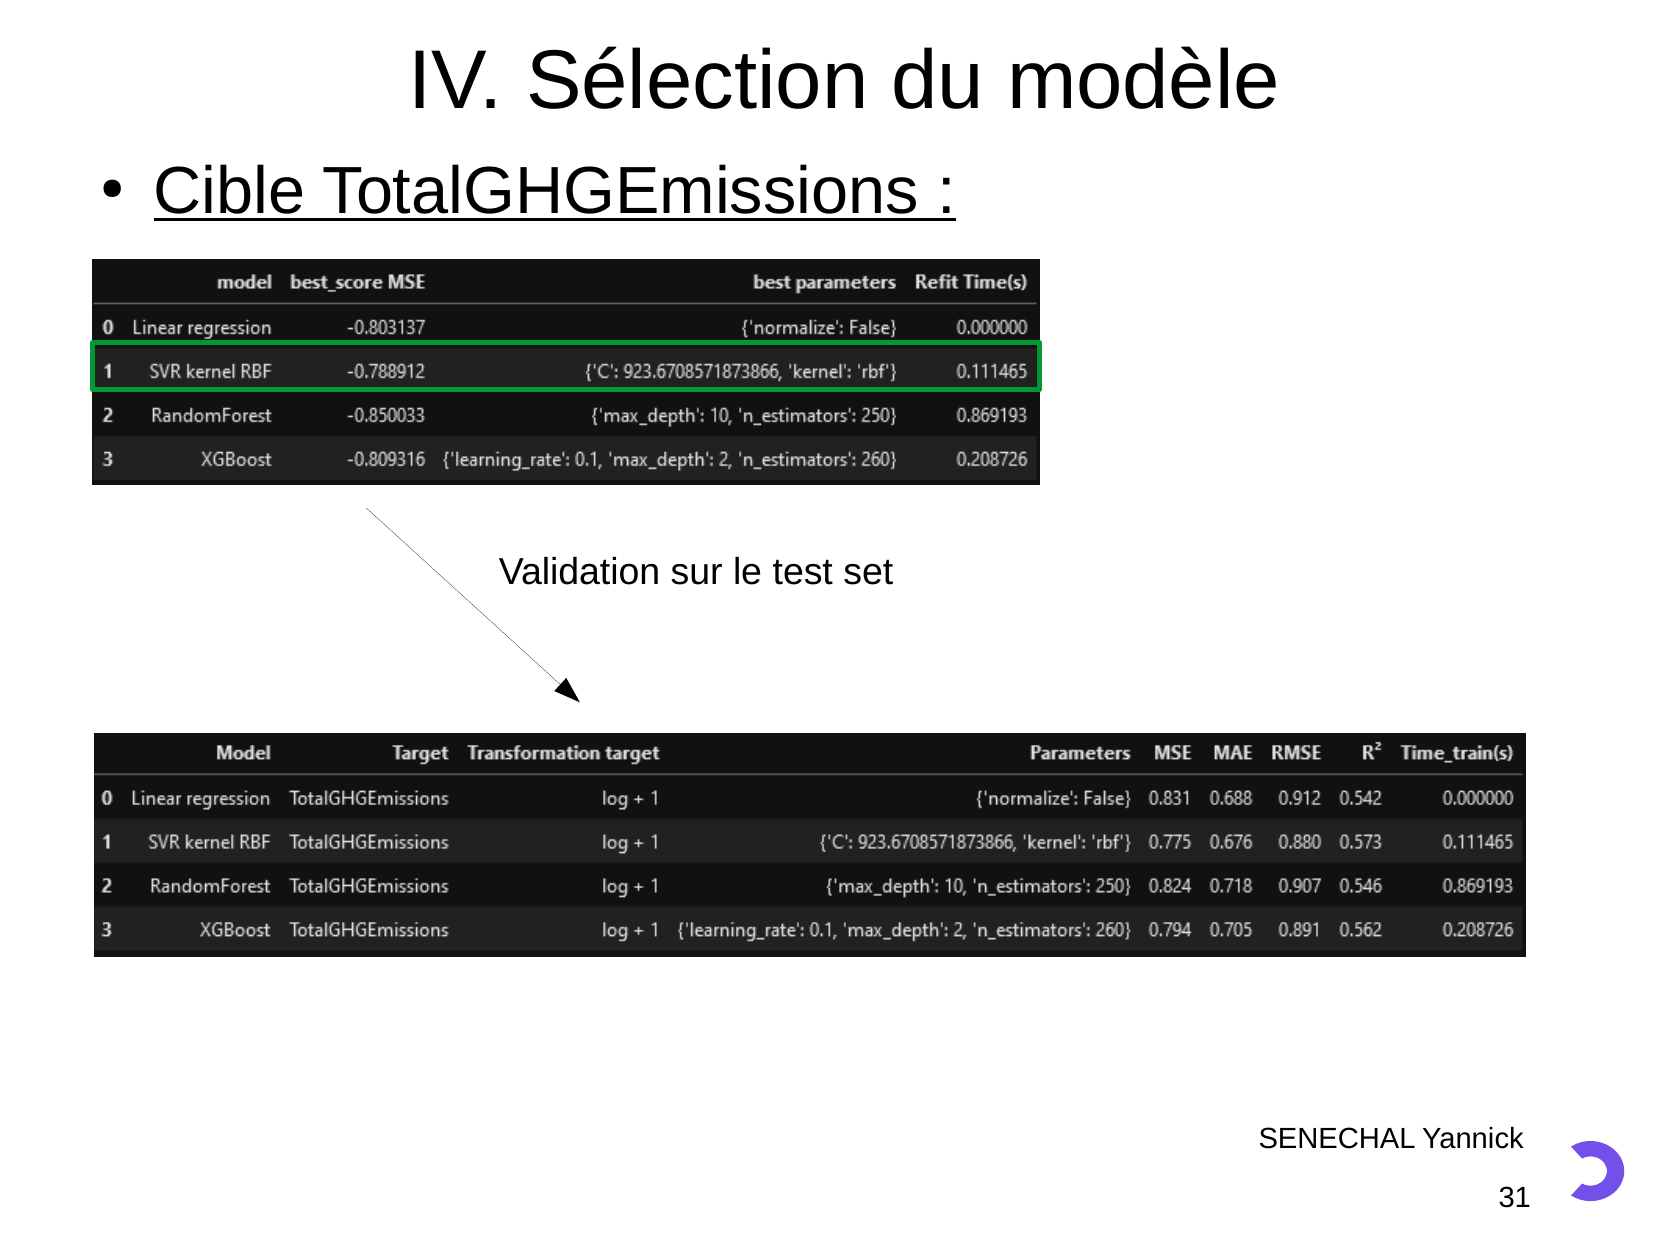

# IV. Sélection du modèle
Cible TotalGHGEmissions :
Validation sur le test set
SENECHAL Yannick
31